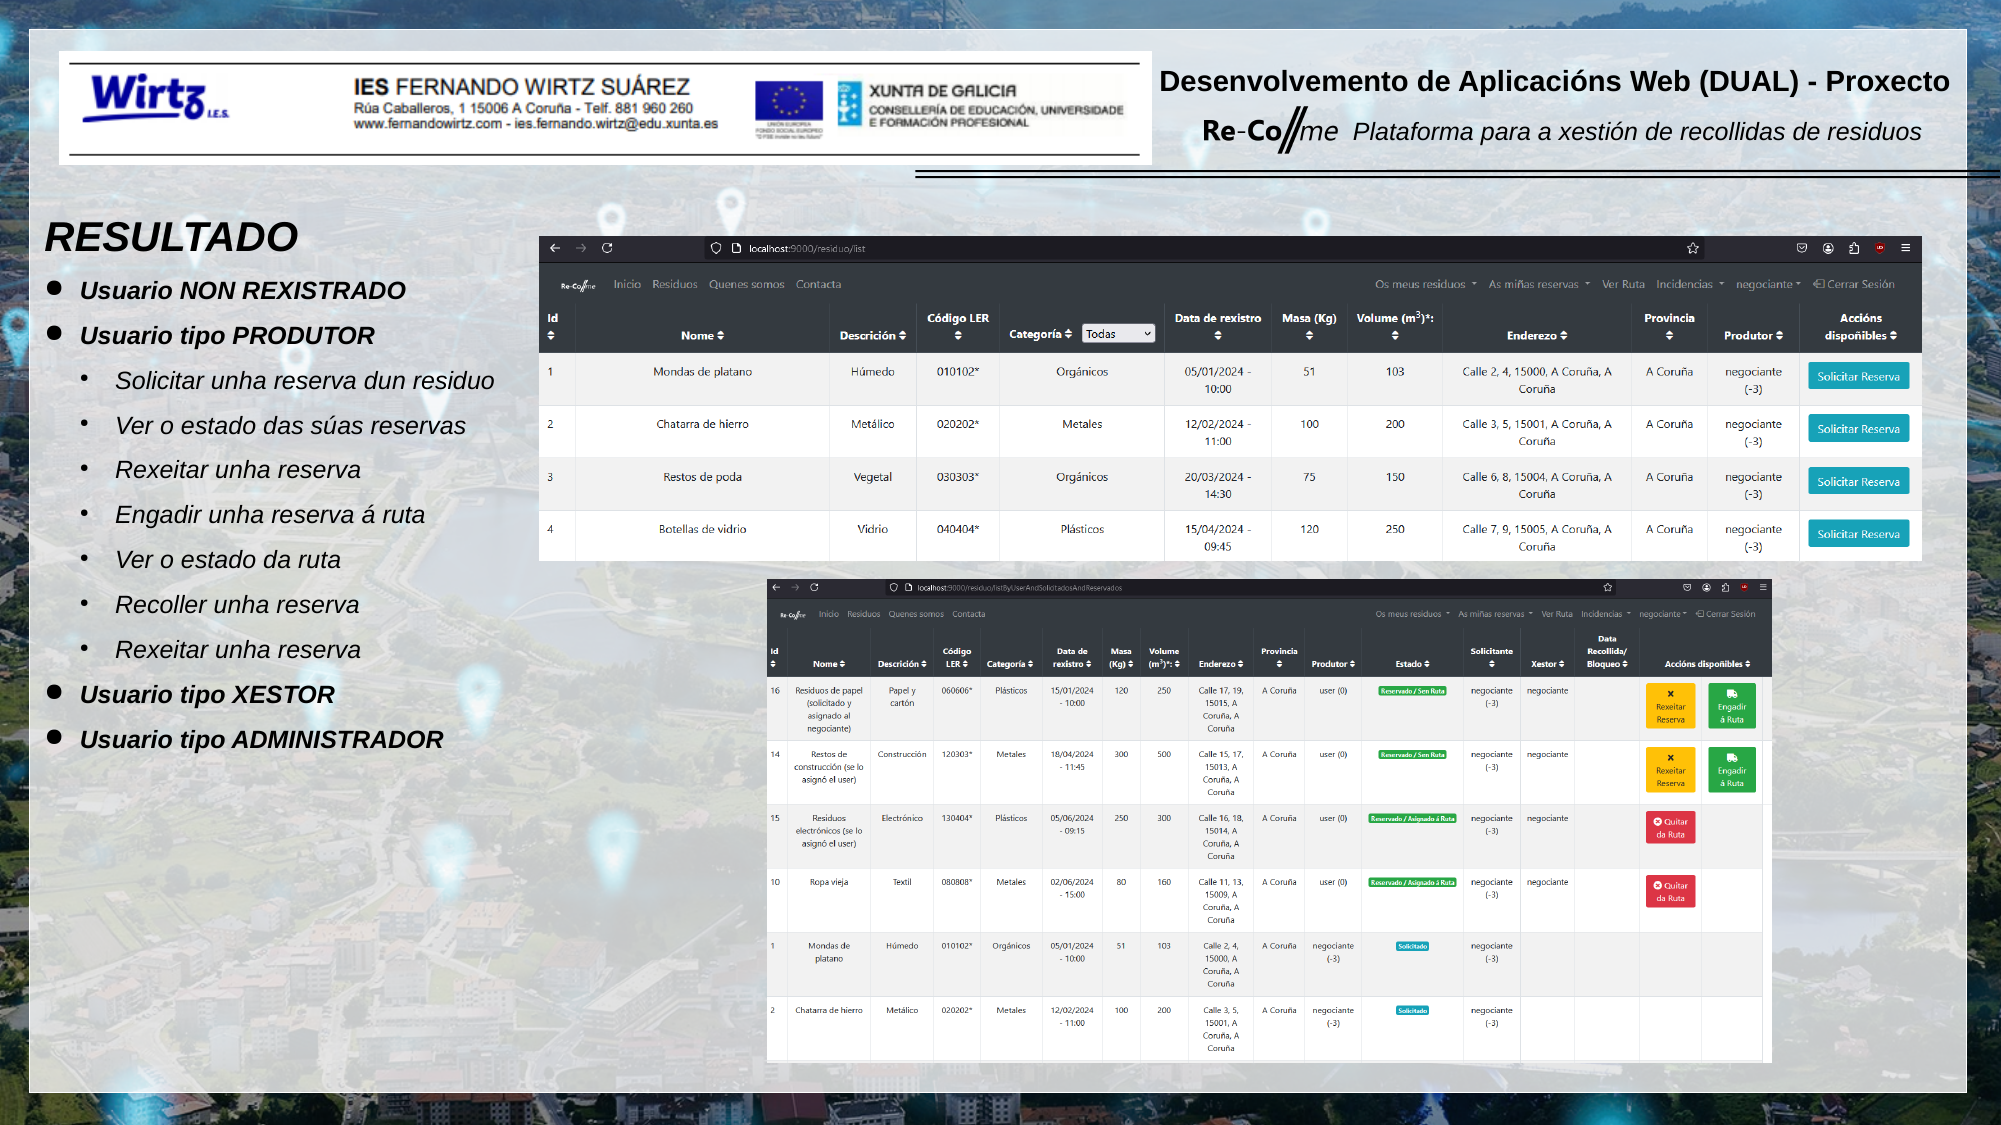

# Desenvolvemento de Aplicacións Web (DUAL) - Proxecto
Plataforma para a xestión de recollidas de residuos
RESULTADO
Usuario NON REXISTRADO
Usuario tipo PRODUTOR
Solicitar unha reserva dun residuo
Ver o estado das súas reservas
Rexeitar unha reserva
Engadir unha reserva á ruta
Ver o estado da ruta
Recoller unha reserva
Rexeitar unha reserva
Usuario tipo XESTOR
Usuario tipo ADMINISTRADOR